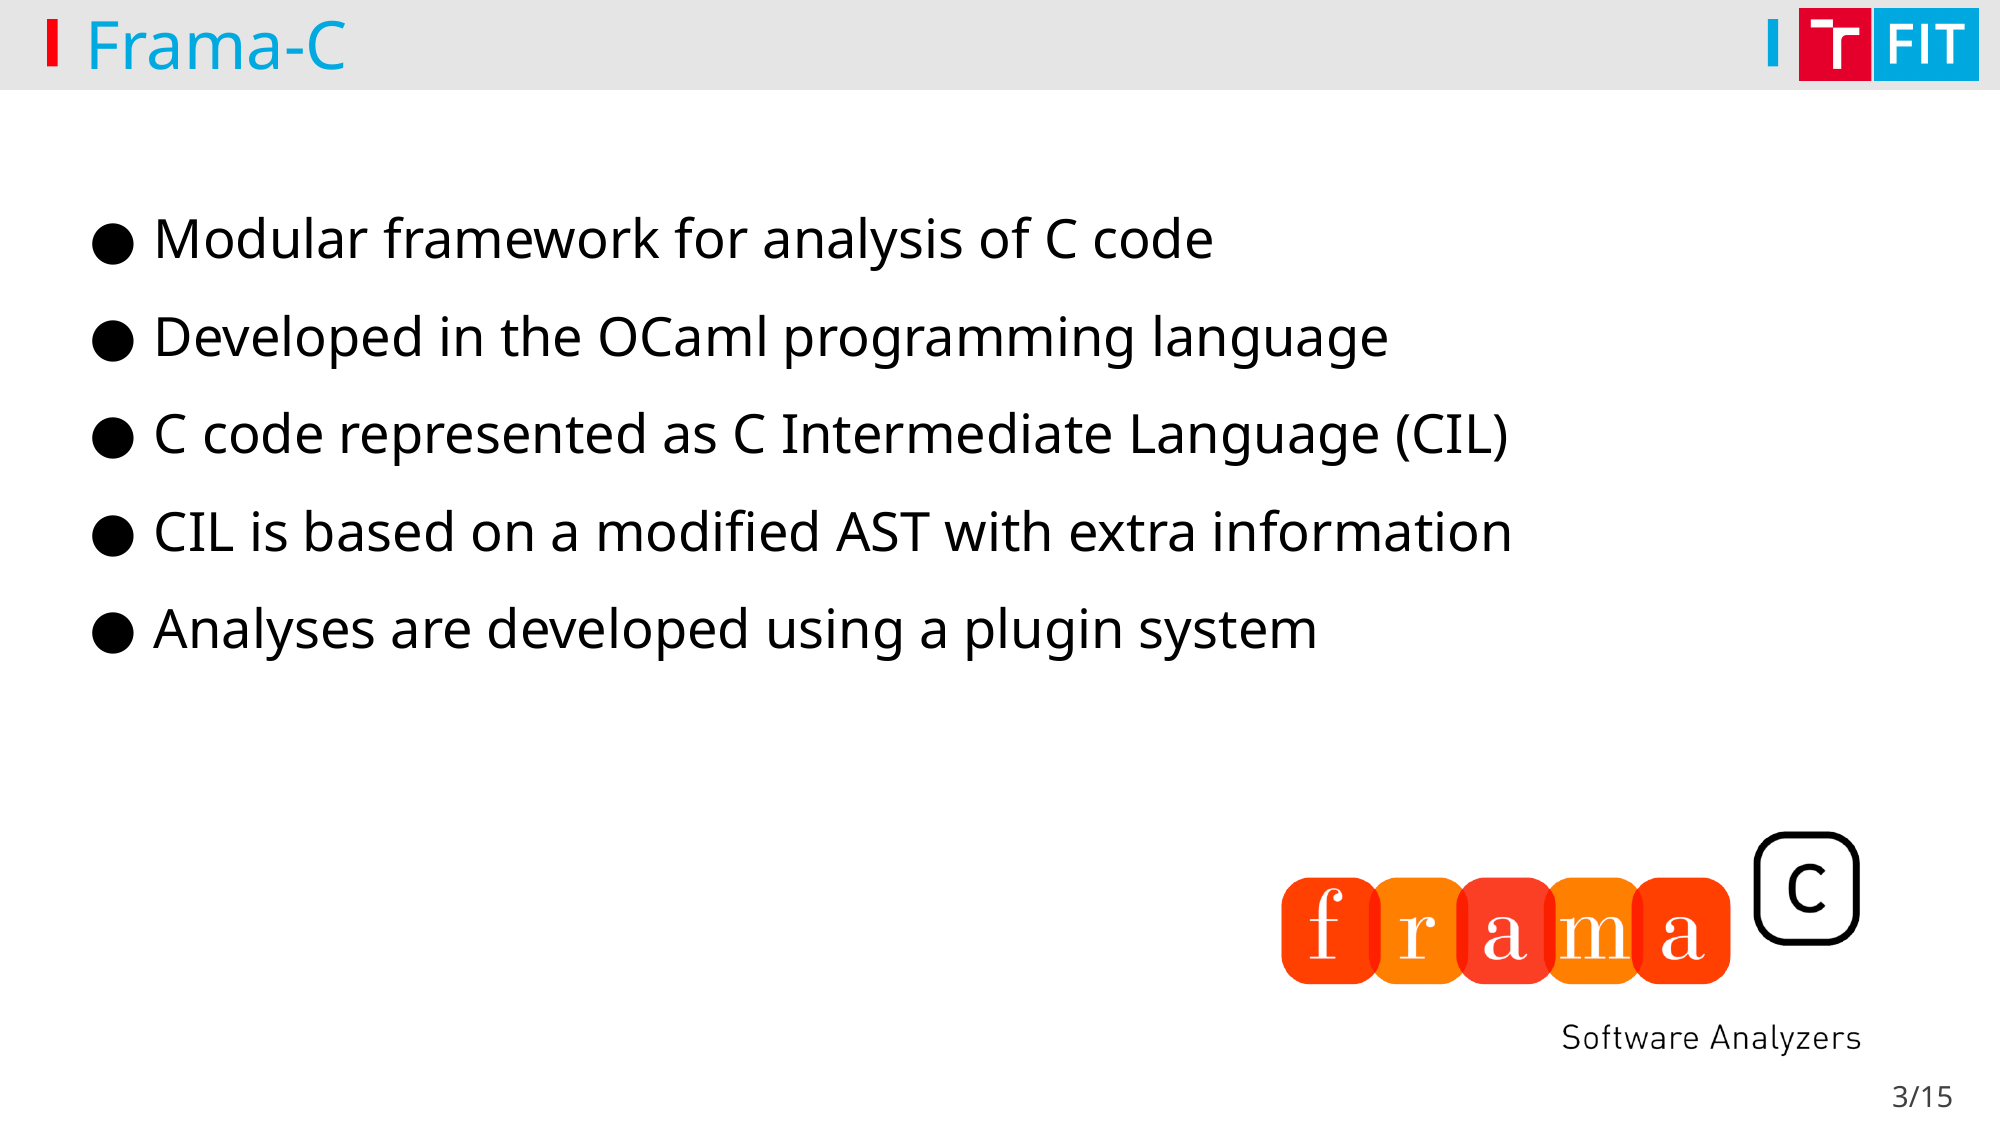

# Frama-C
Modular framework for analysis of C code
Developed in the OCaml programming language
C code represented as C Intermediate Language (CIL)
CIL is based on a modified AST with extra information
Analyses are developed using a plugin system